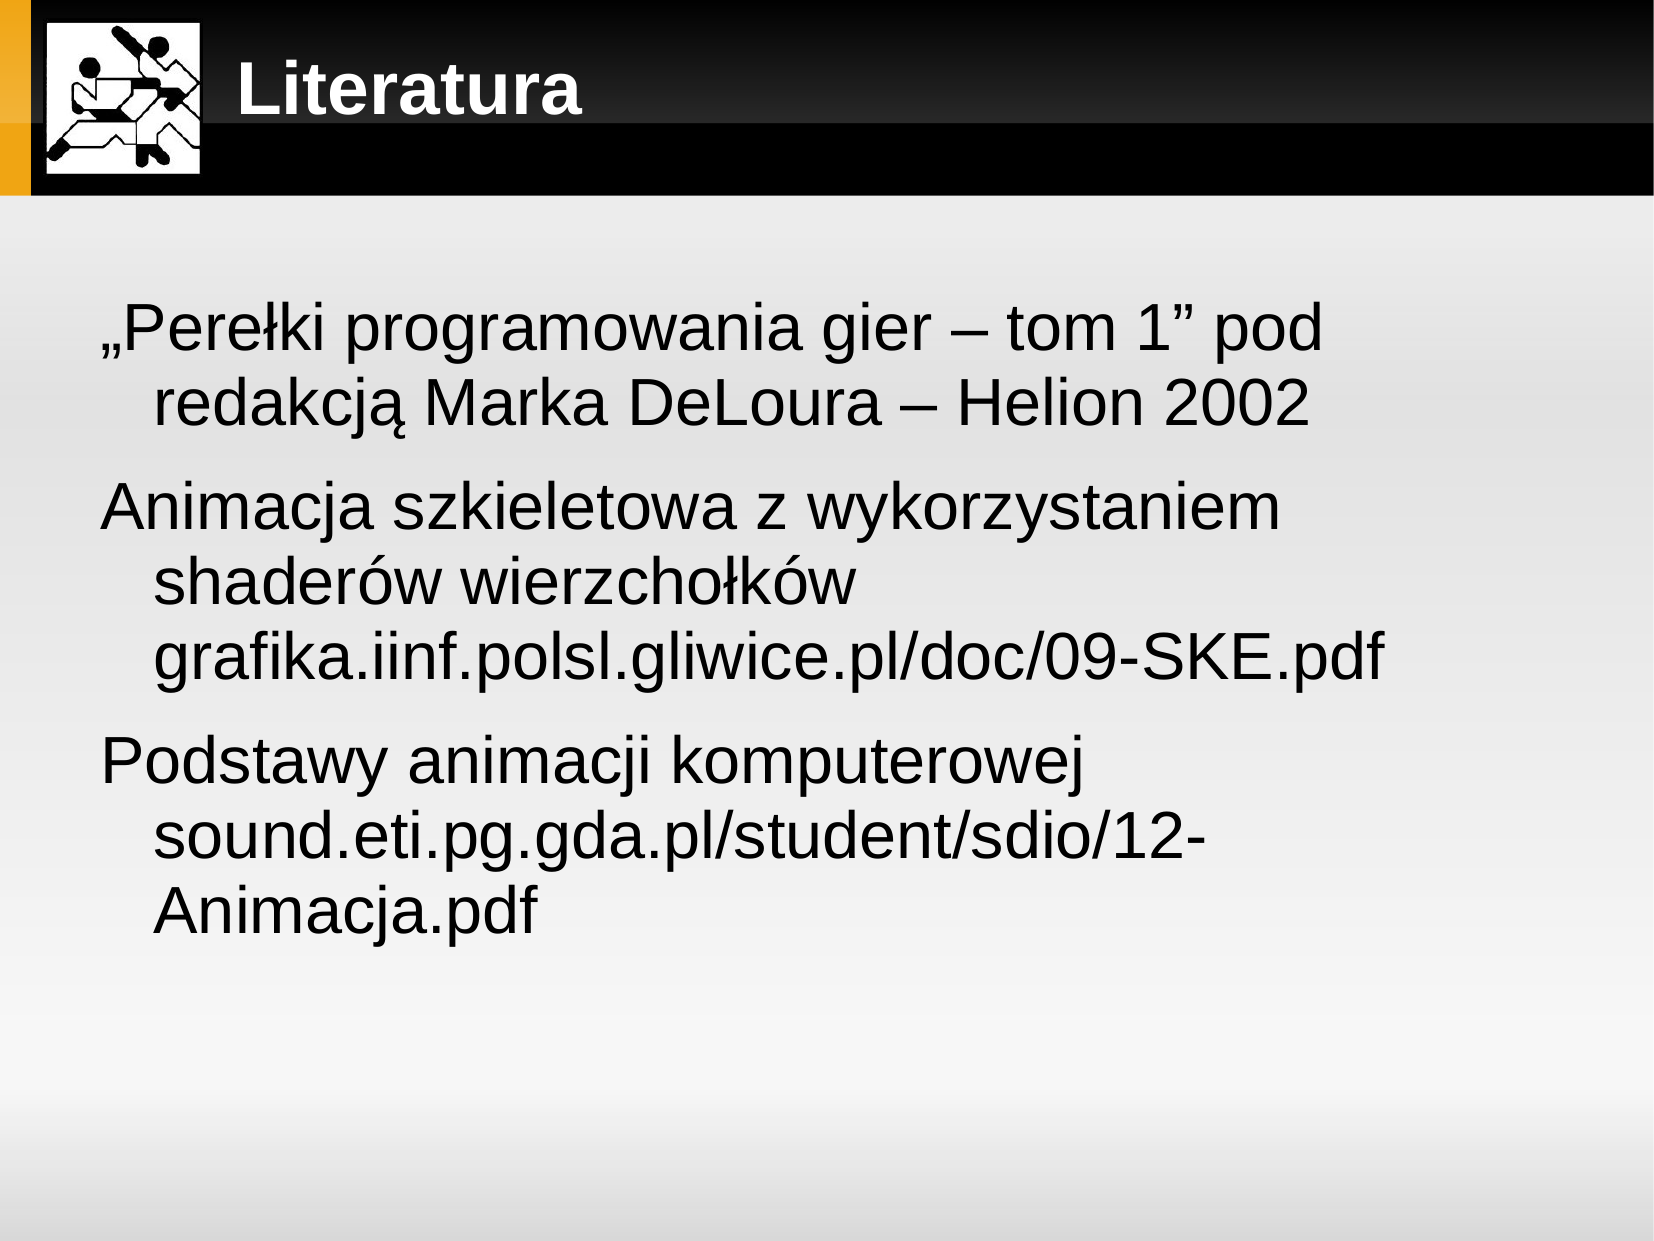

# Literatura
„Perełki programowania gier – tom 1” pod redakcją Marka DeLoura – Helion 2002
Animacja szkieletowa z wykorzystaniem shaderów wierzchołków
grafika.iinf.polsl.gliwice.pl/doc/09-SKE.pdf
Podstawy animacji komputerowej
sound.eti.pg.gda.pl/student/sdio/12-Animacja.pdf